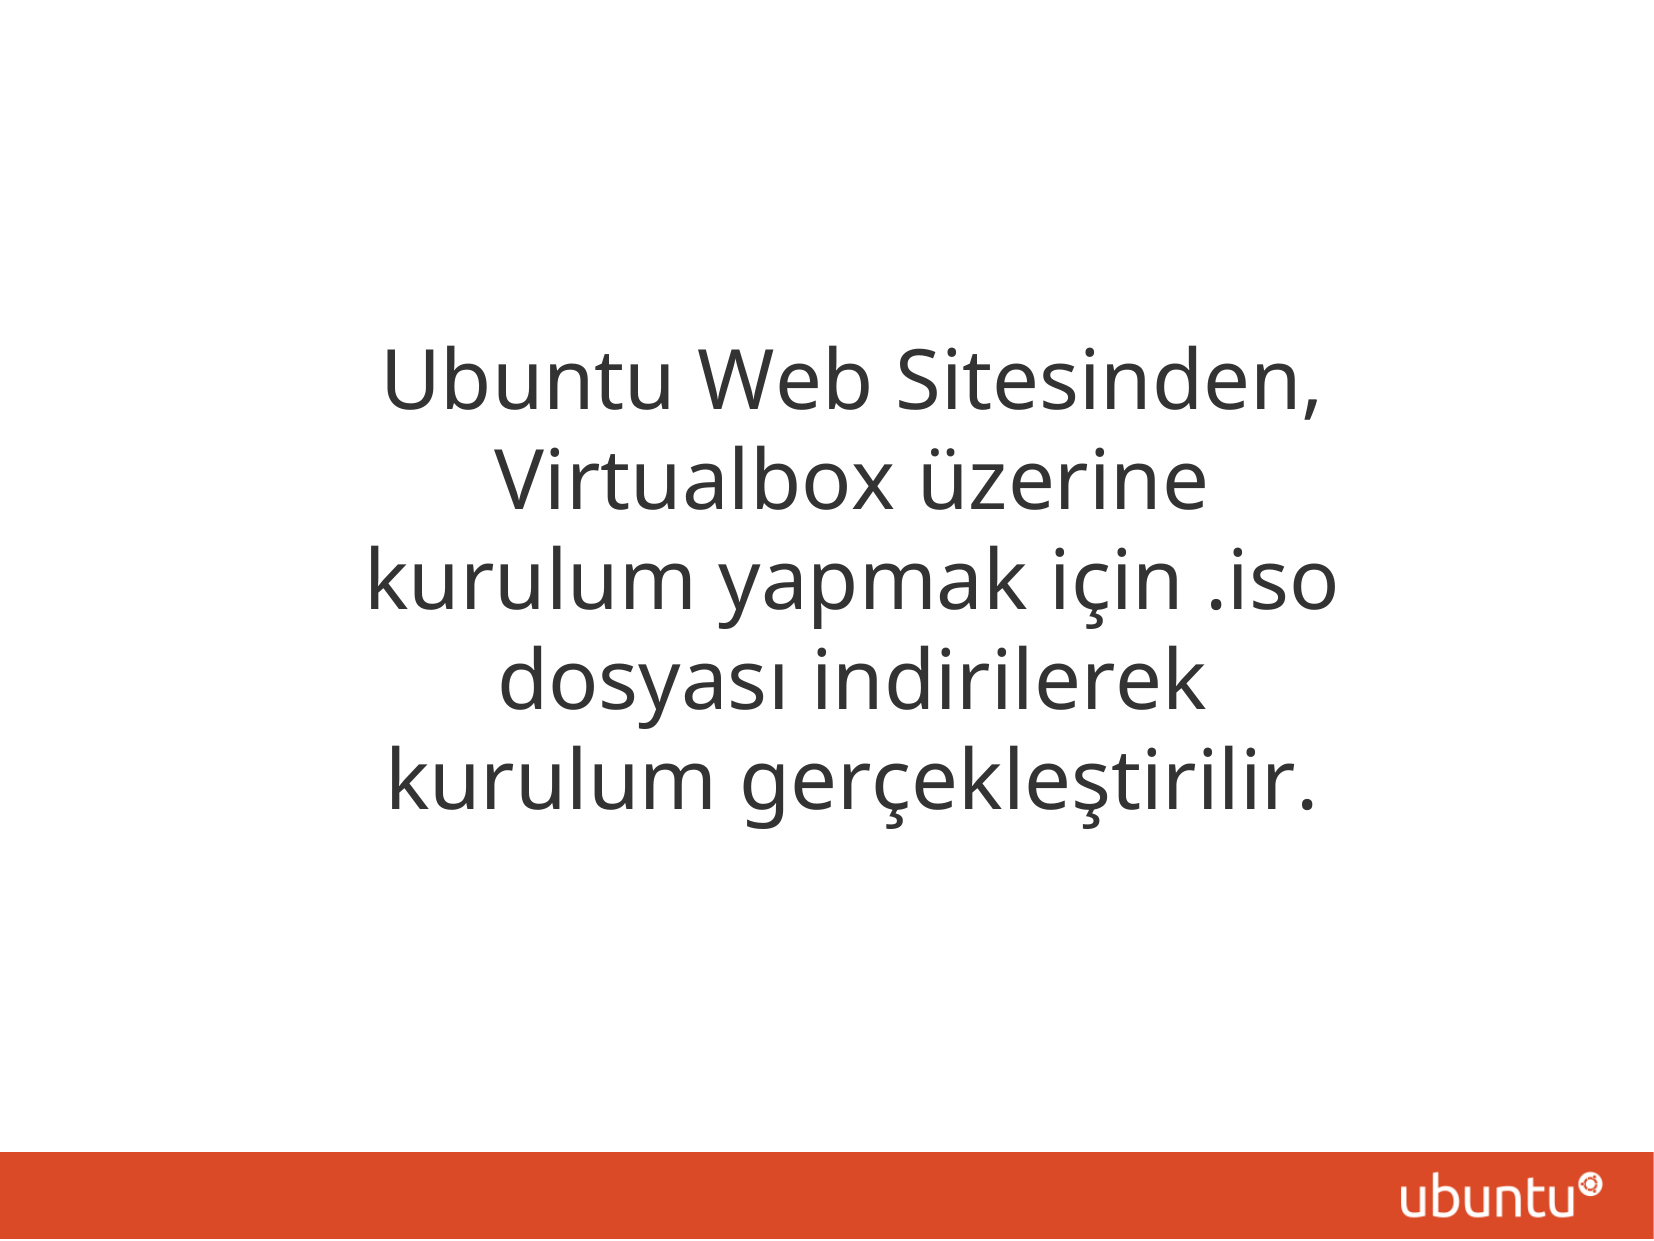

Ubuntu Web Sitesinden, Virtualbox üzerine kurulum yapmak için .iso dosyası indirilerek kurulum gerçekleştirilir.